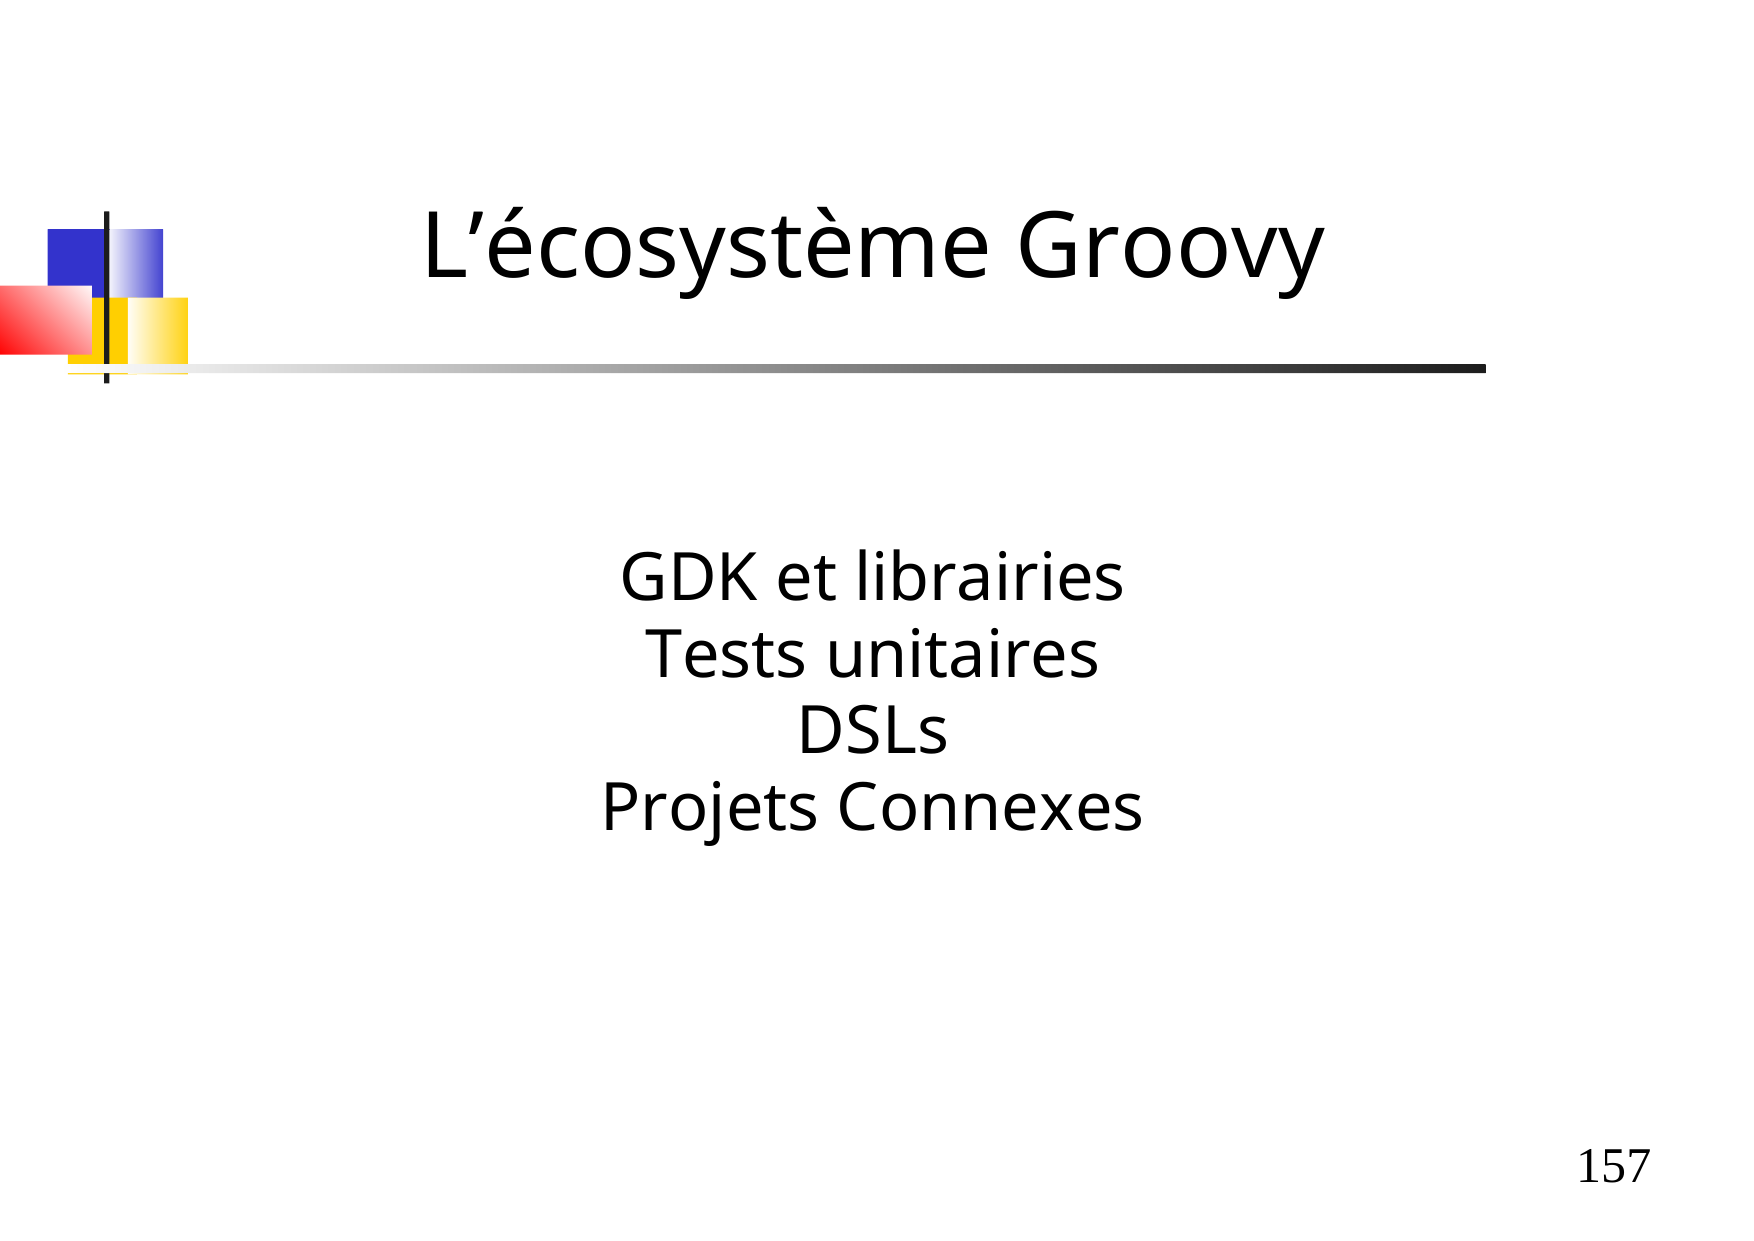

# L’écosystème Groovy
GDK et librairies
Tests unitaires
DSLs
Projets Connexes